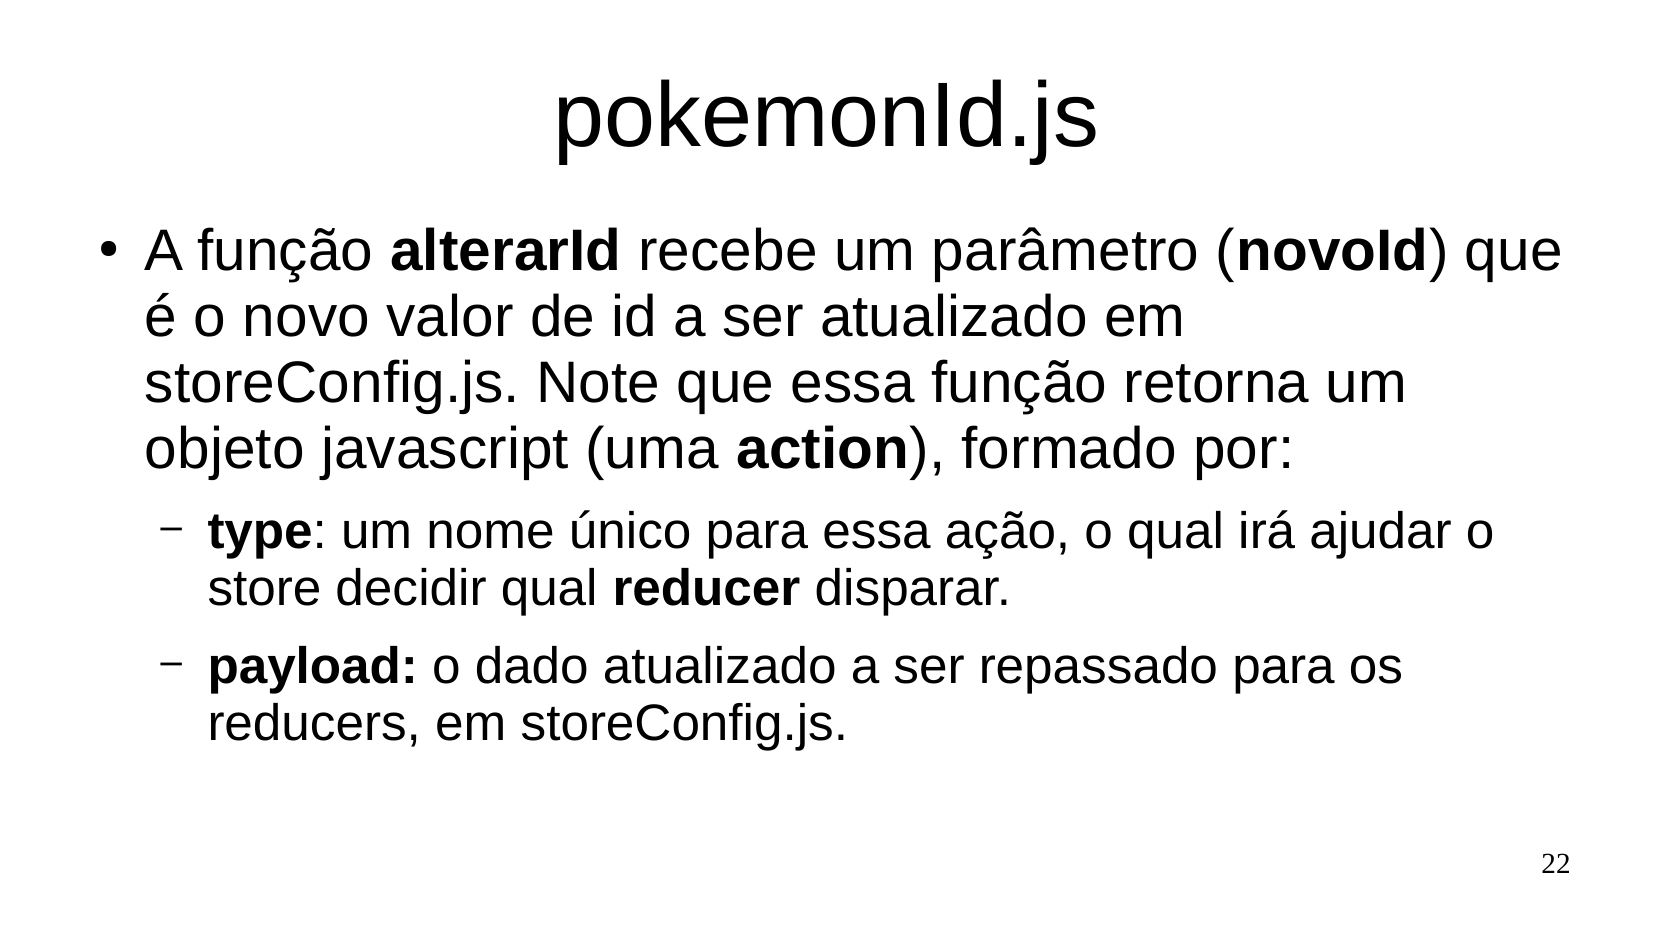

# pokemonId.js
A função alterarId recebe um parâmetro (novoId) que é o novo valor de id a ser atualizado em storeConfig.js. Note que essa função retorna um objeto javascript (uma action), formado por:
type: um nome único para essa ação, o qual irá ajudar o store decidir qual reducer disparar.
payload: o dado atualizado a ser repassado para os reducers, em storeConfig.js.
22